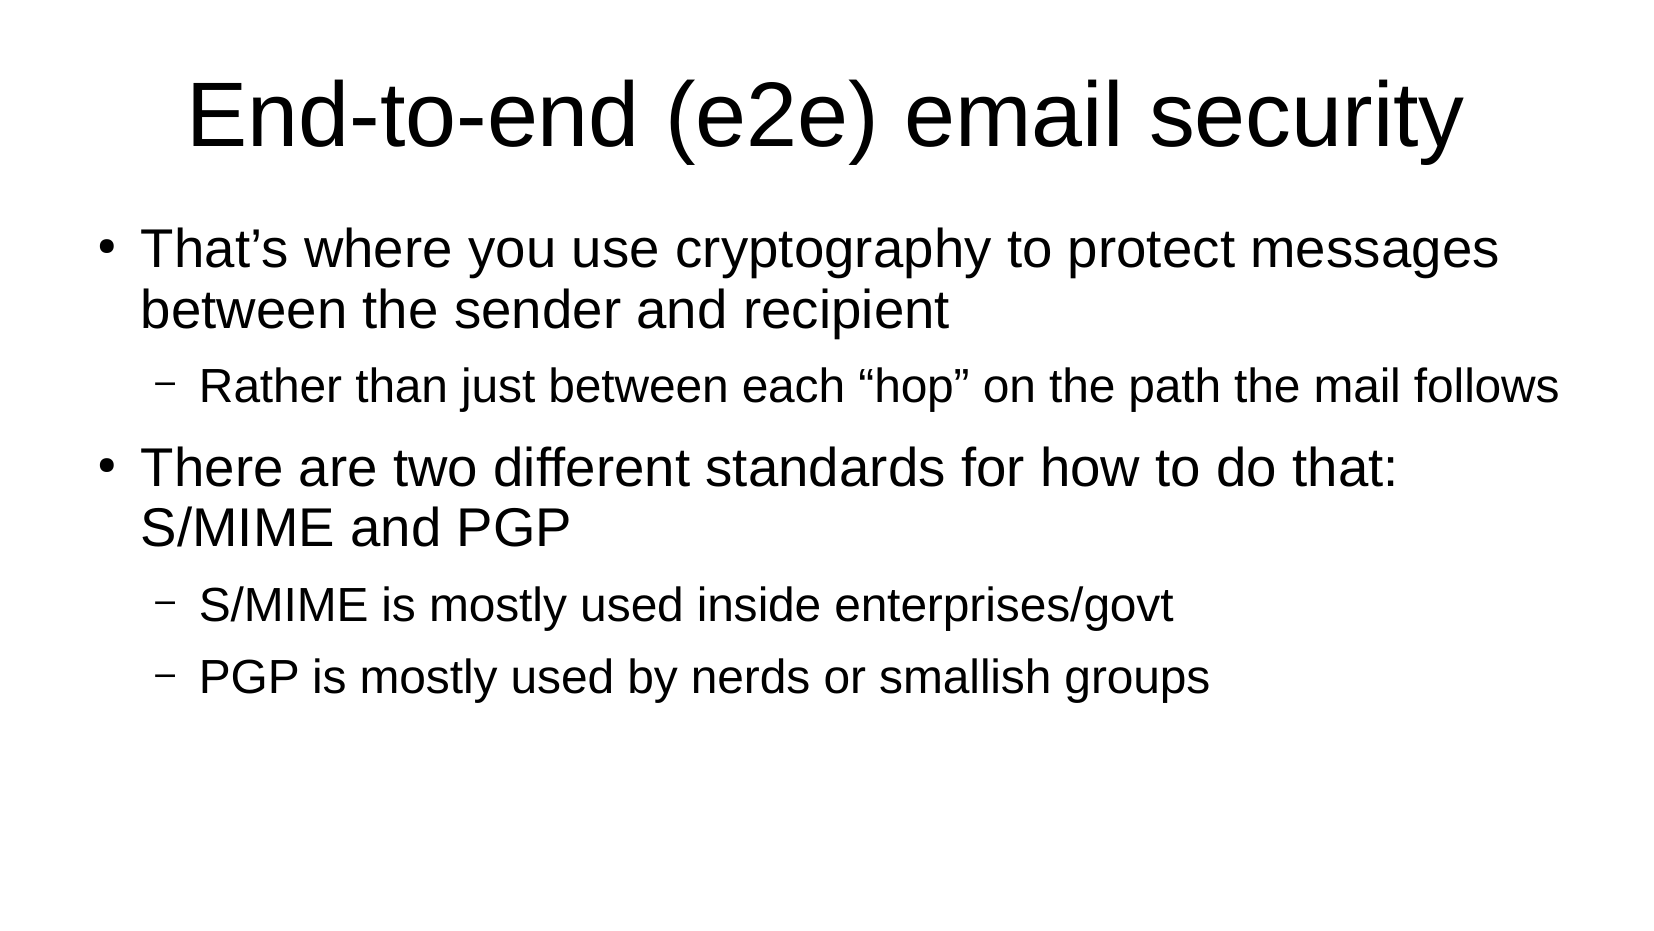

# End-to-end (e2e) email security
That’s where you use cryptography to protect messages between the sender and recipient
Rather than just between each “hop” on the path the mail follows
There are two different standards for how to do that: S/MIME and PGP
S/MIME is mostly used inside enterprises/govt
PGP is mostly used by nerds or smallish groups